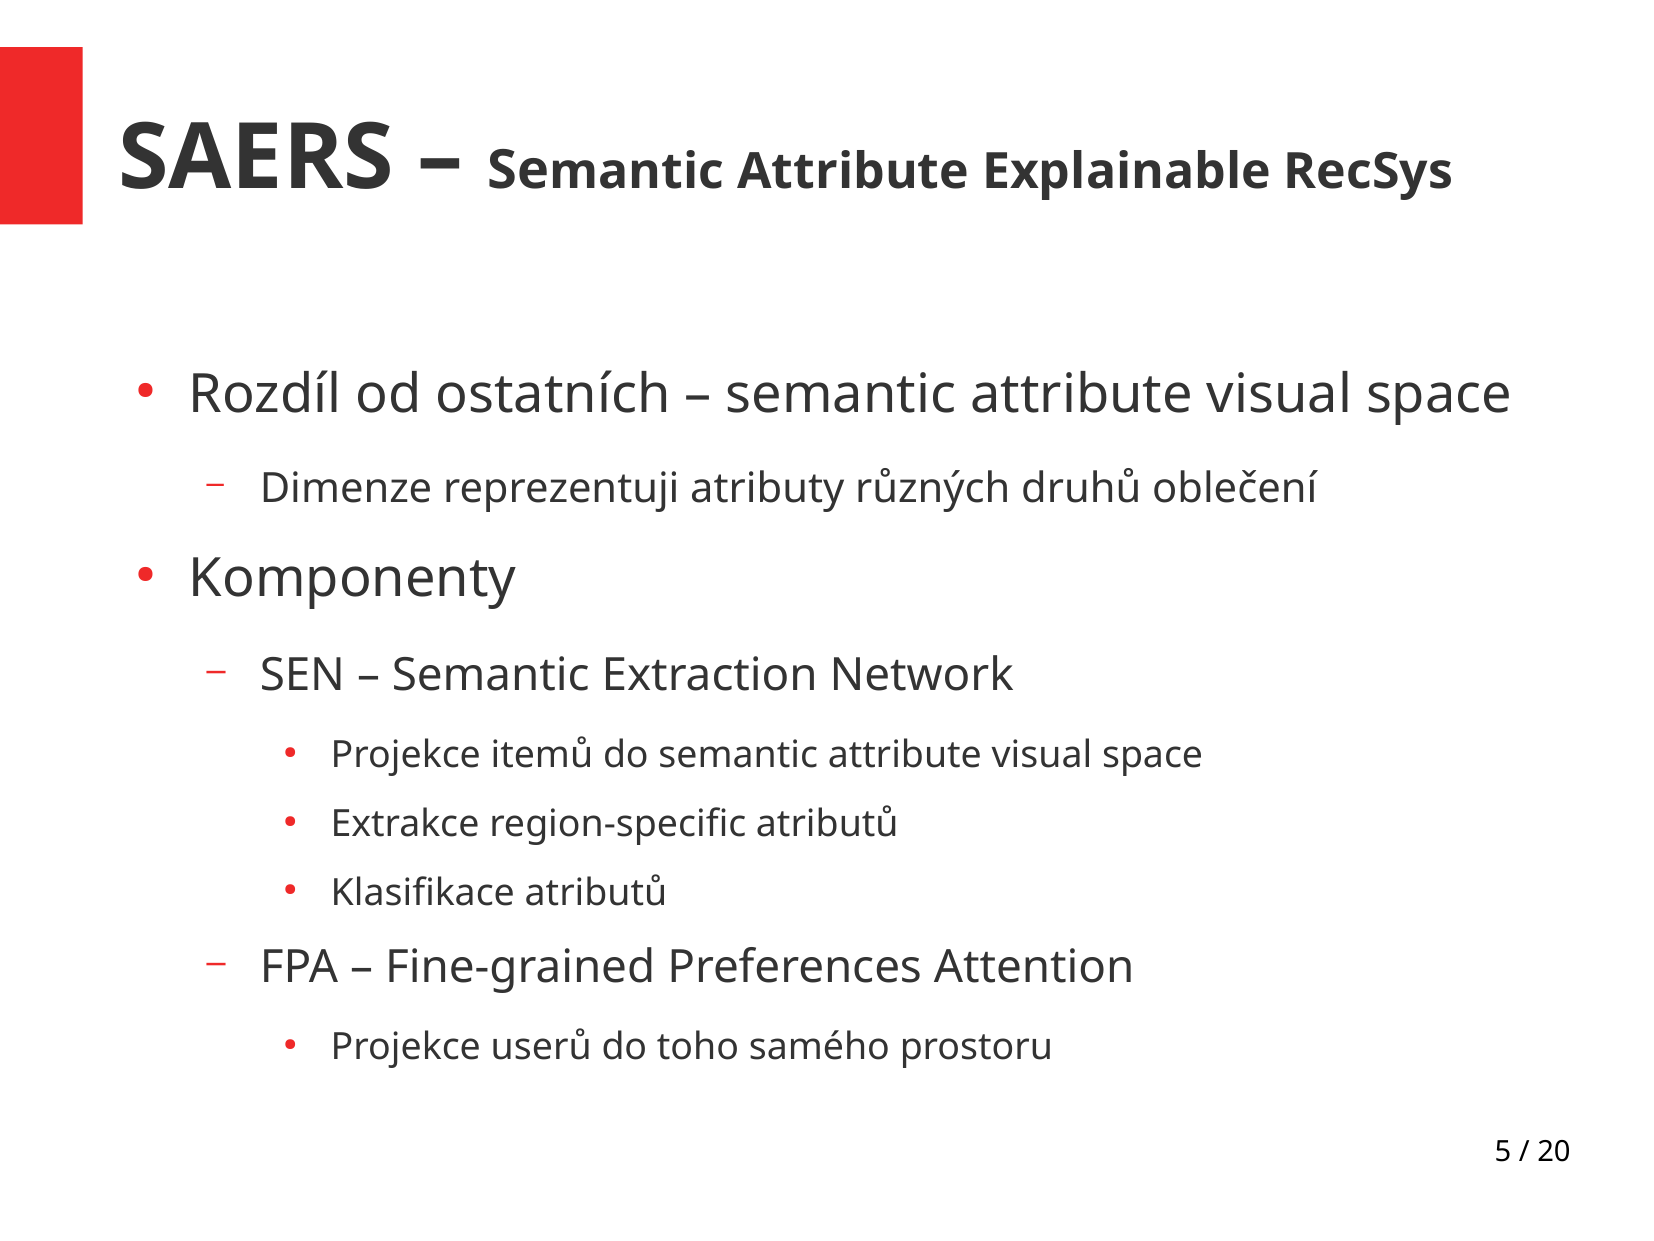

# SAERS – Semantic Attribute Explainable RecSys
Rozdíl od ostatních – semantic attribute visual space
Dimenze reprezentuji atributy různých druhů oblečení
Komponenty
SEN – Semantic Extraction Network
Projekce itemů do semantic attribute visual space
Extrakce region-specific atributů
Klasifikace atributů
FPA – Fine-grained Preferences Attention
Projekce userů do toho samého prostoru
5